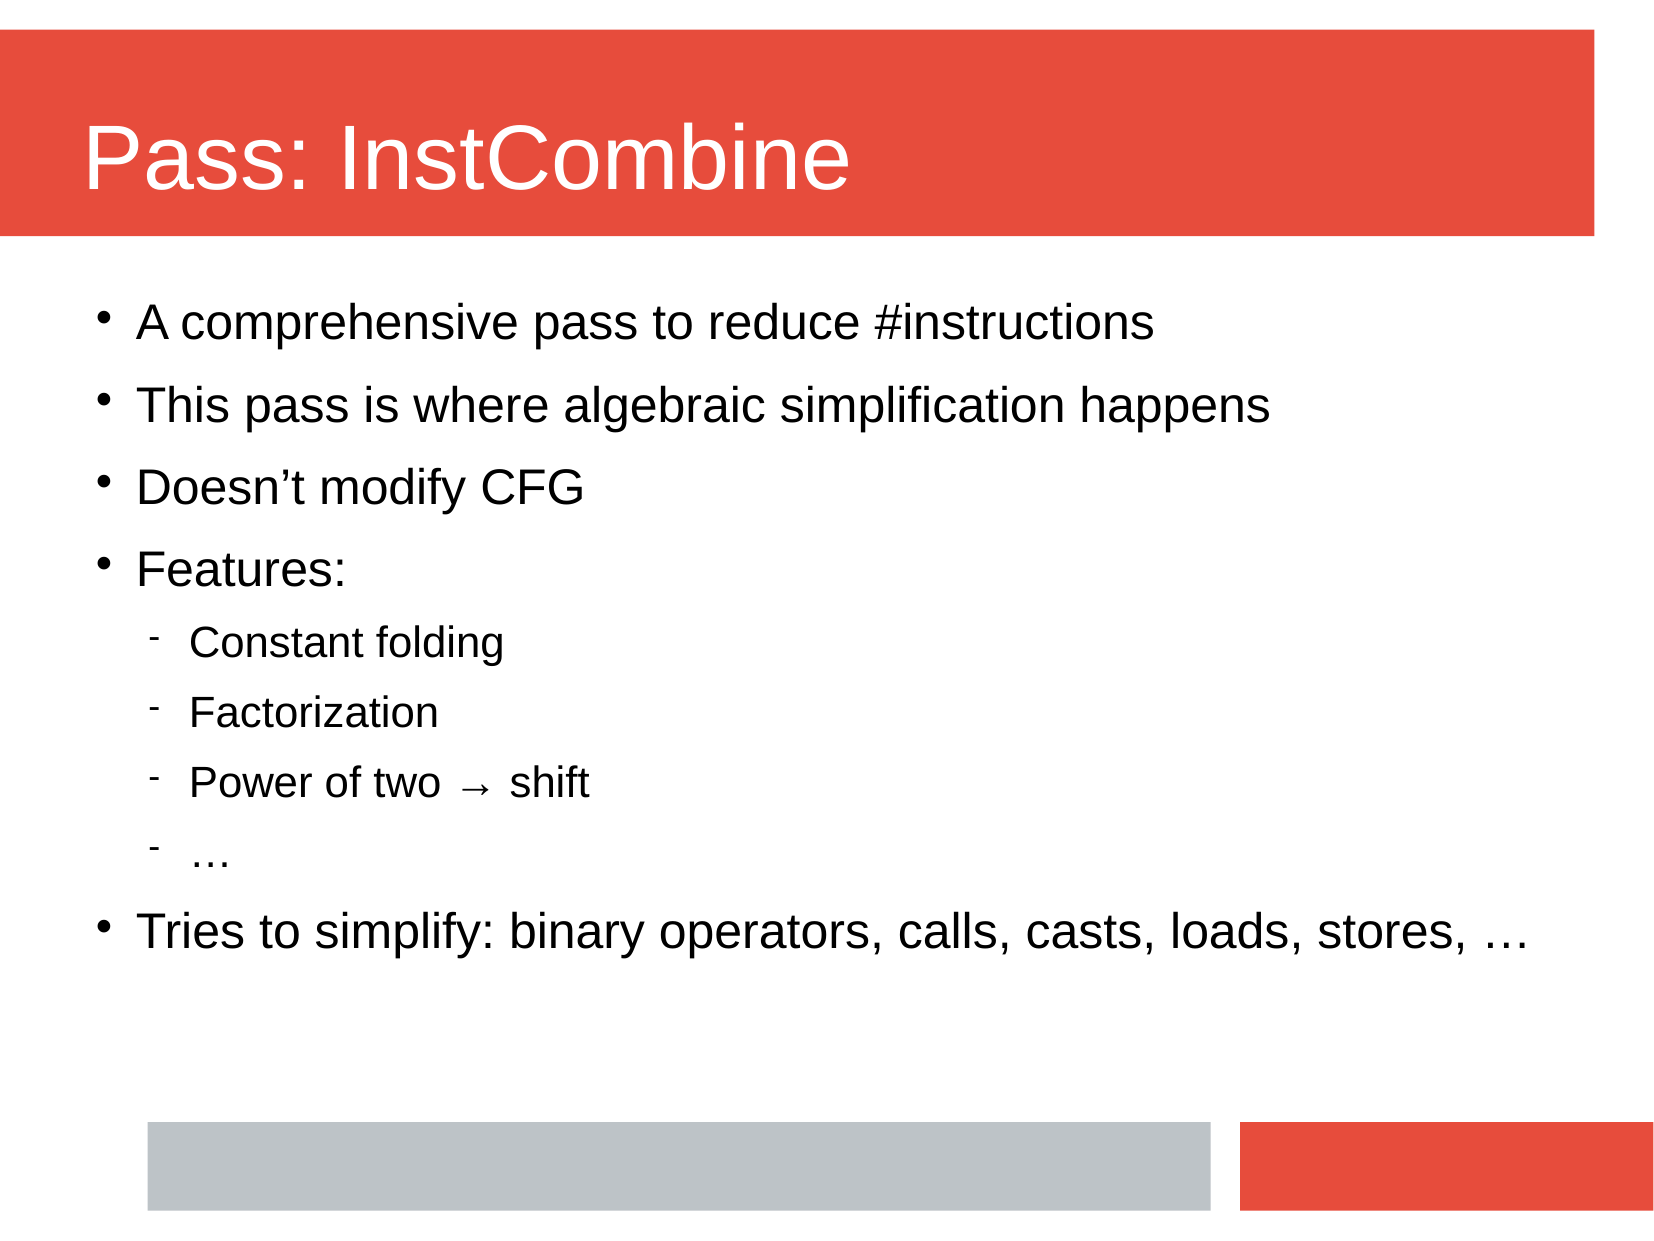

Pass: InstCombine
A comprehensive pass to reduce #instructions
This pass is where algebraic simplification happens
Doesn’t modify CFG
Features:
Constant folding
Factorization
Power of two → shift
…
Tries to simplify: binary operators, calls, casts, loads, stores, …